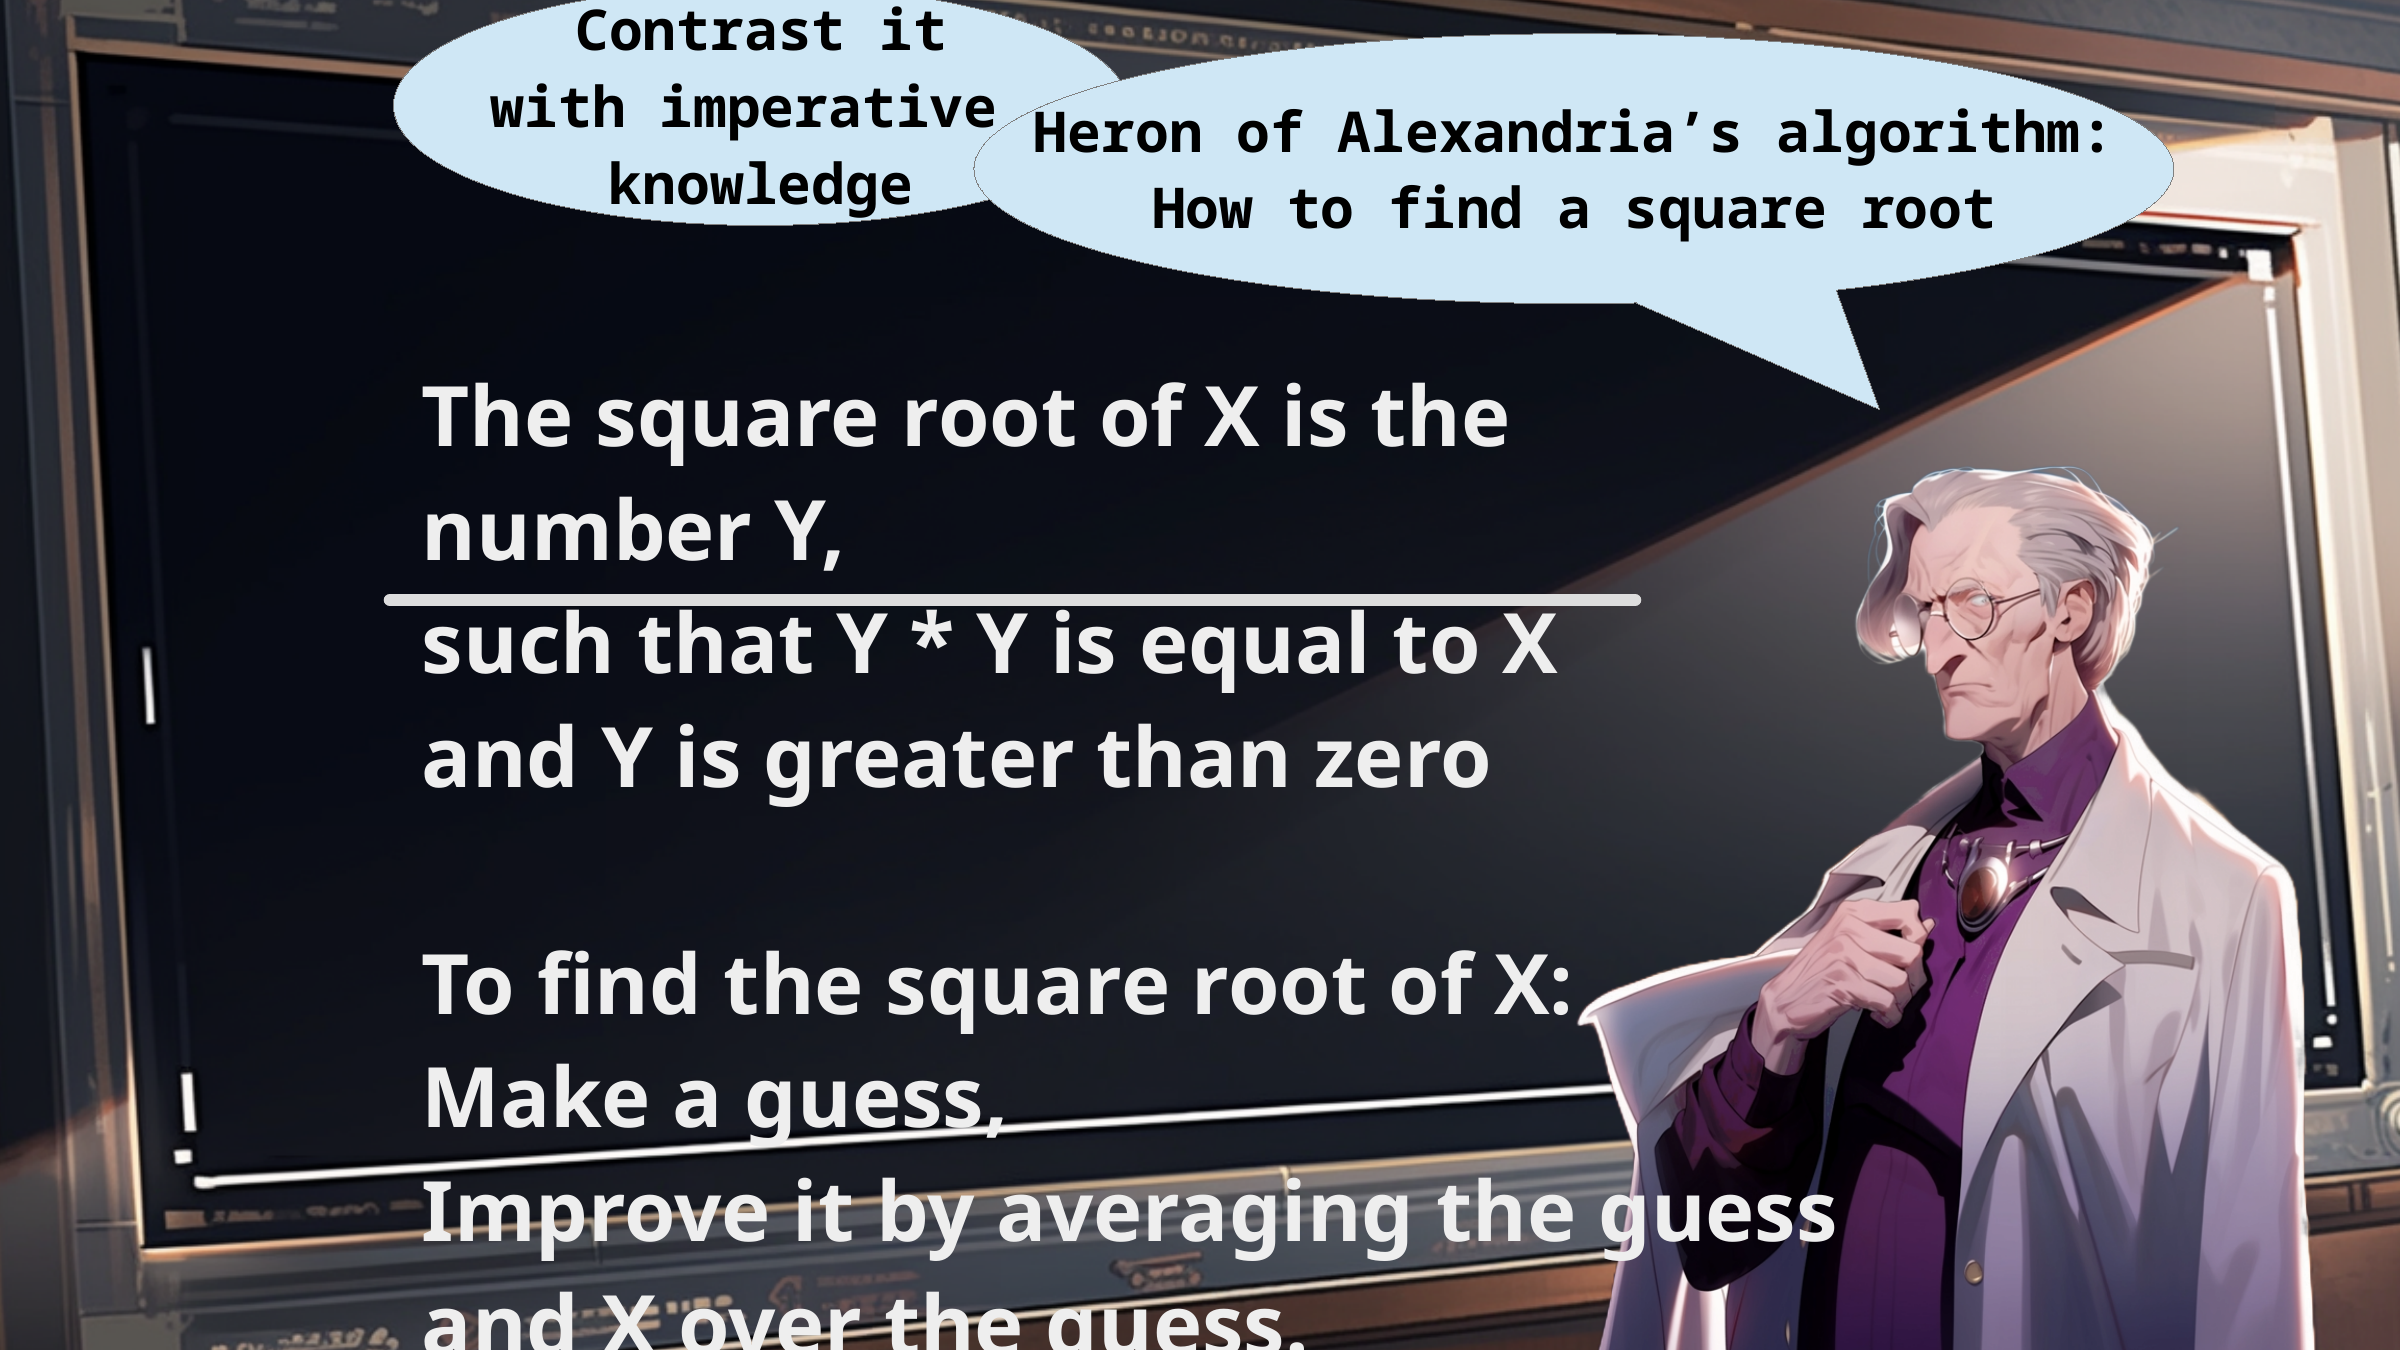

Contrast it
with imperative
knowledge
Heron of Alexandria’s algorithm:
How to find a square root
The square root of X is the number Y,
such that Y * Y is equal to X
and Y is greater than zero
To find the square root of X:
Make a guess,
Improve it by averaging the guess
and X over the guess.
Keep improving the guess
until it's good enough